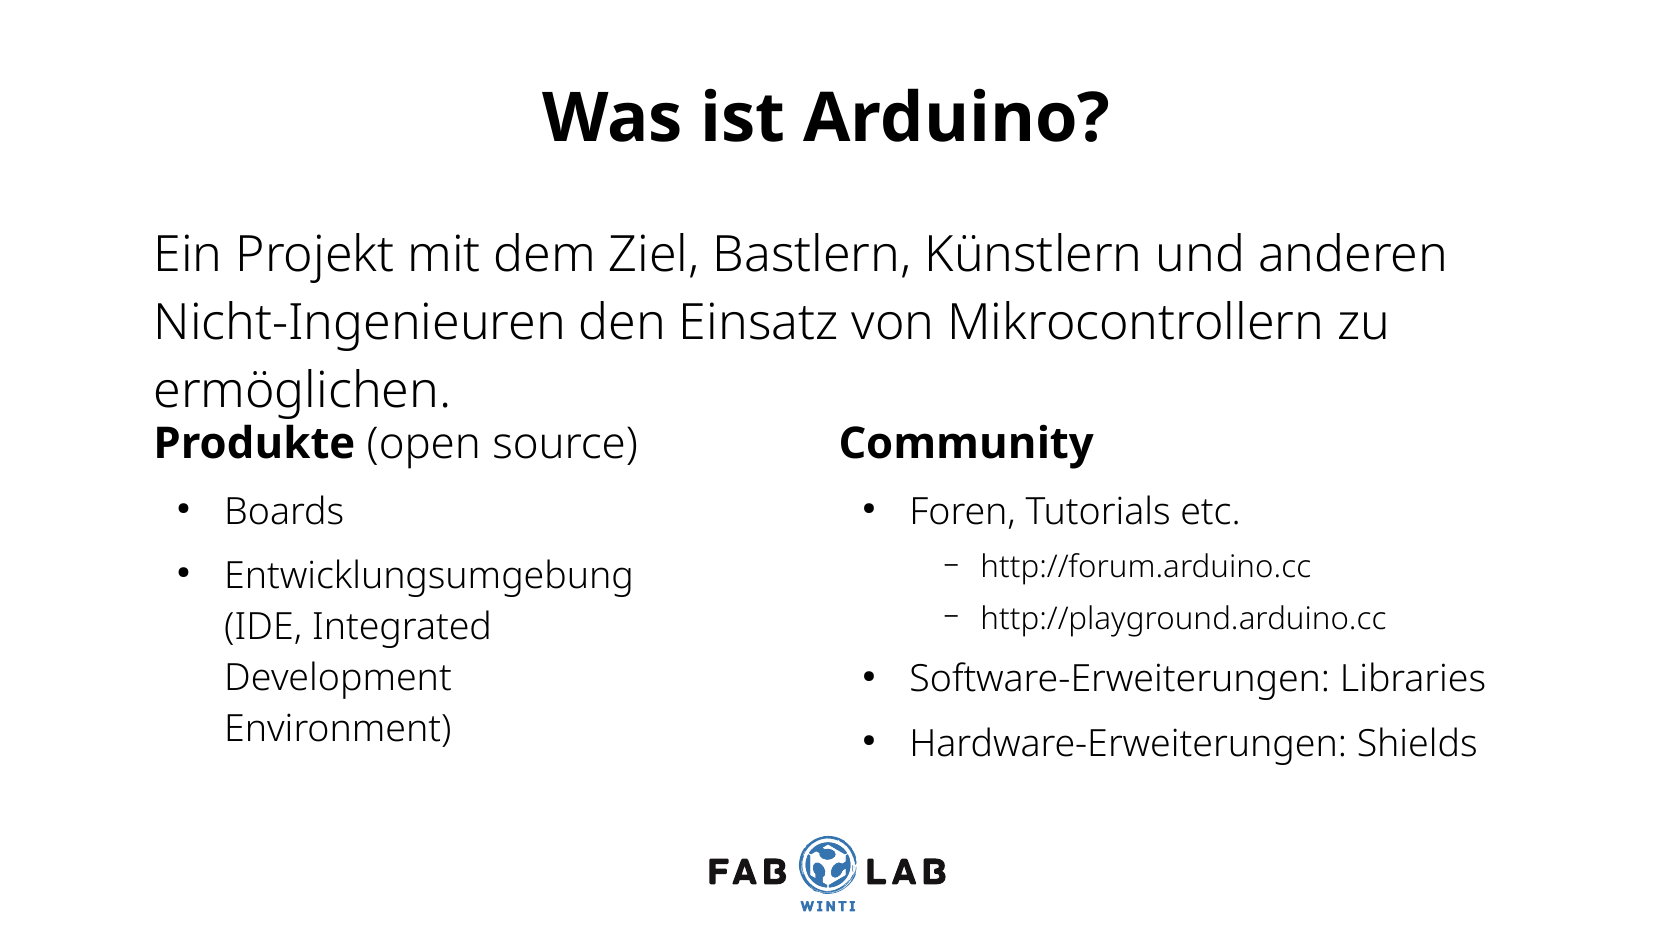

# Was ist Arduino?
Ein Projekt mit dem Ziel, Bastlern, Künstlern und anderen Nicht-Ingenieuren den Einsatz von Mikrocontrollern zu ermöglichen.
Produkte (open source)
Boards
Entwicklungsumgebung (IDE, Integrated Development Environment)
Community
Foren, Tutorials etc.
http://forum.arduino.cc
http://playground.arduino.cc
Software-Erweiterungen: Libraries
Hardware-Erweiterungen: Shields